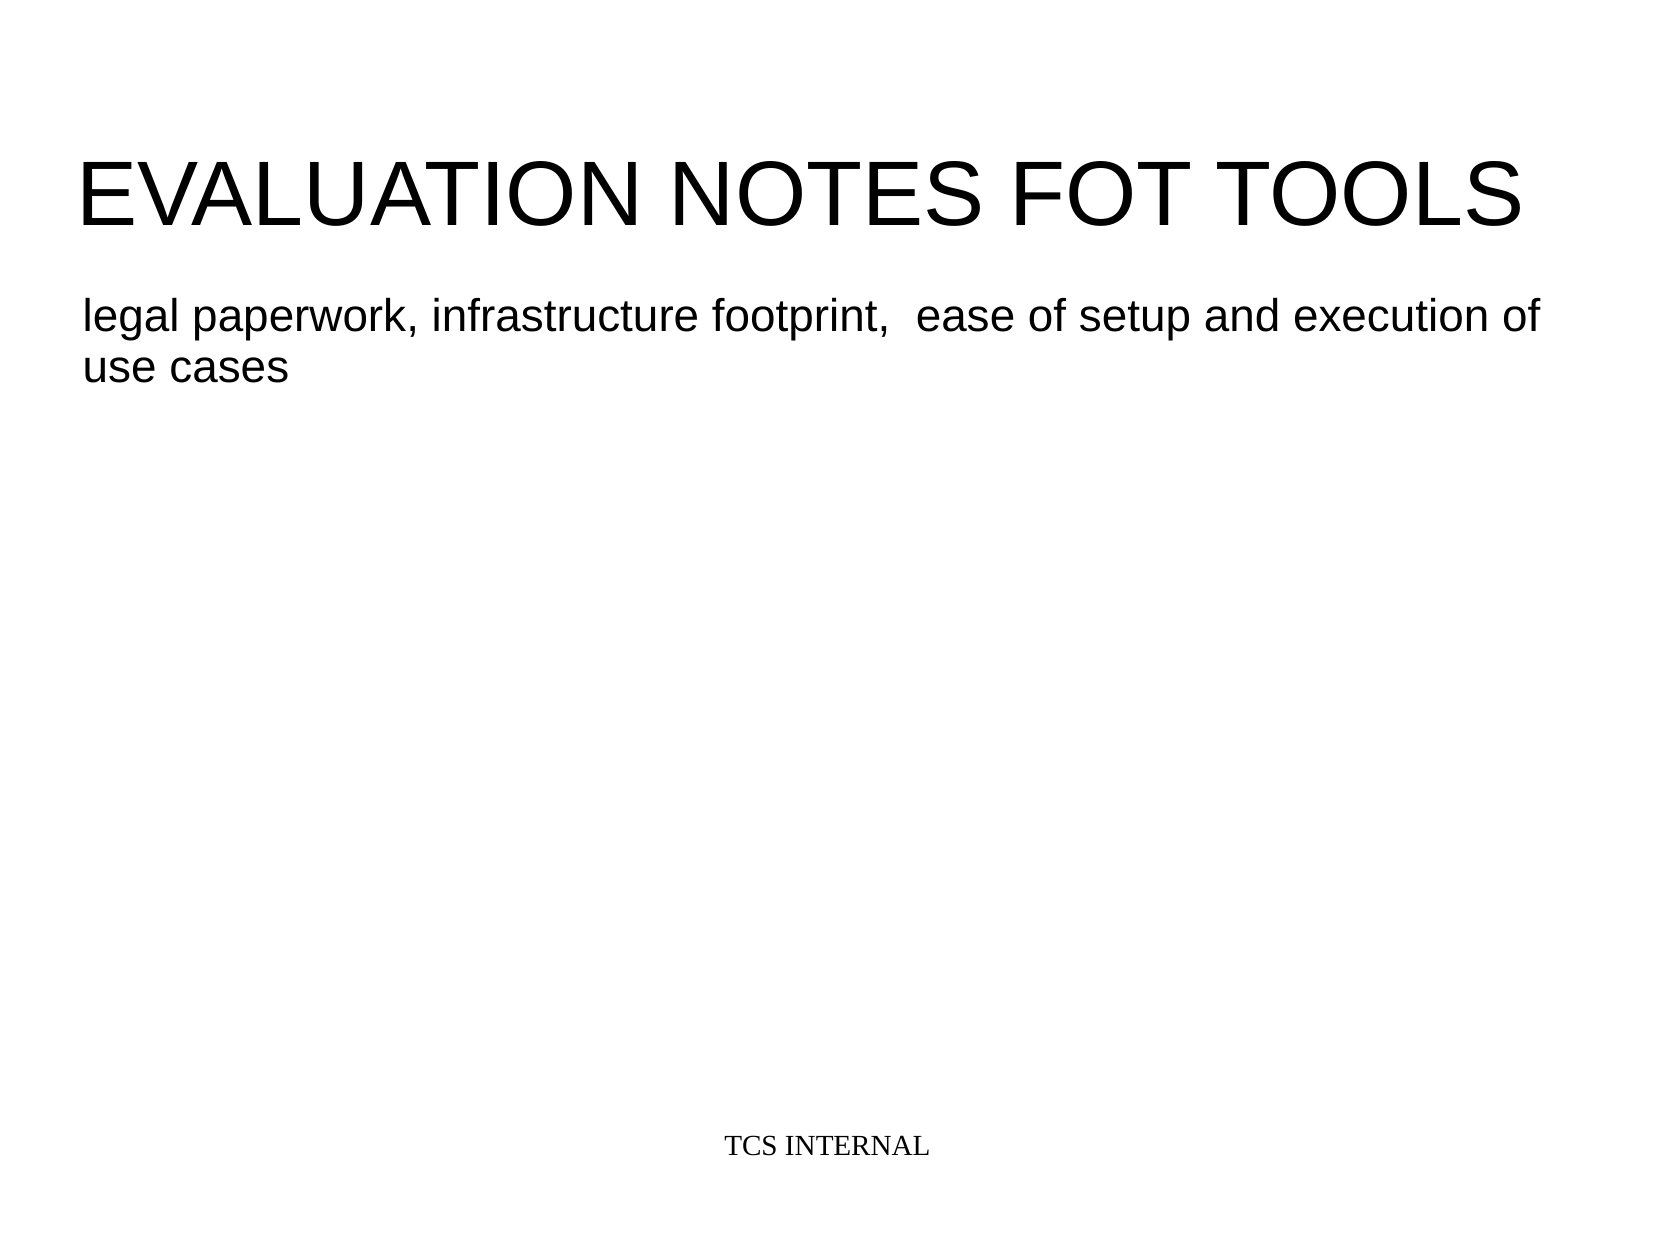

# EVALUATION NOTES FOT TOOLS
legal paperwork, infrastructure footprint, ease of setup and execution of use cases